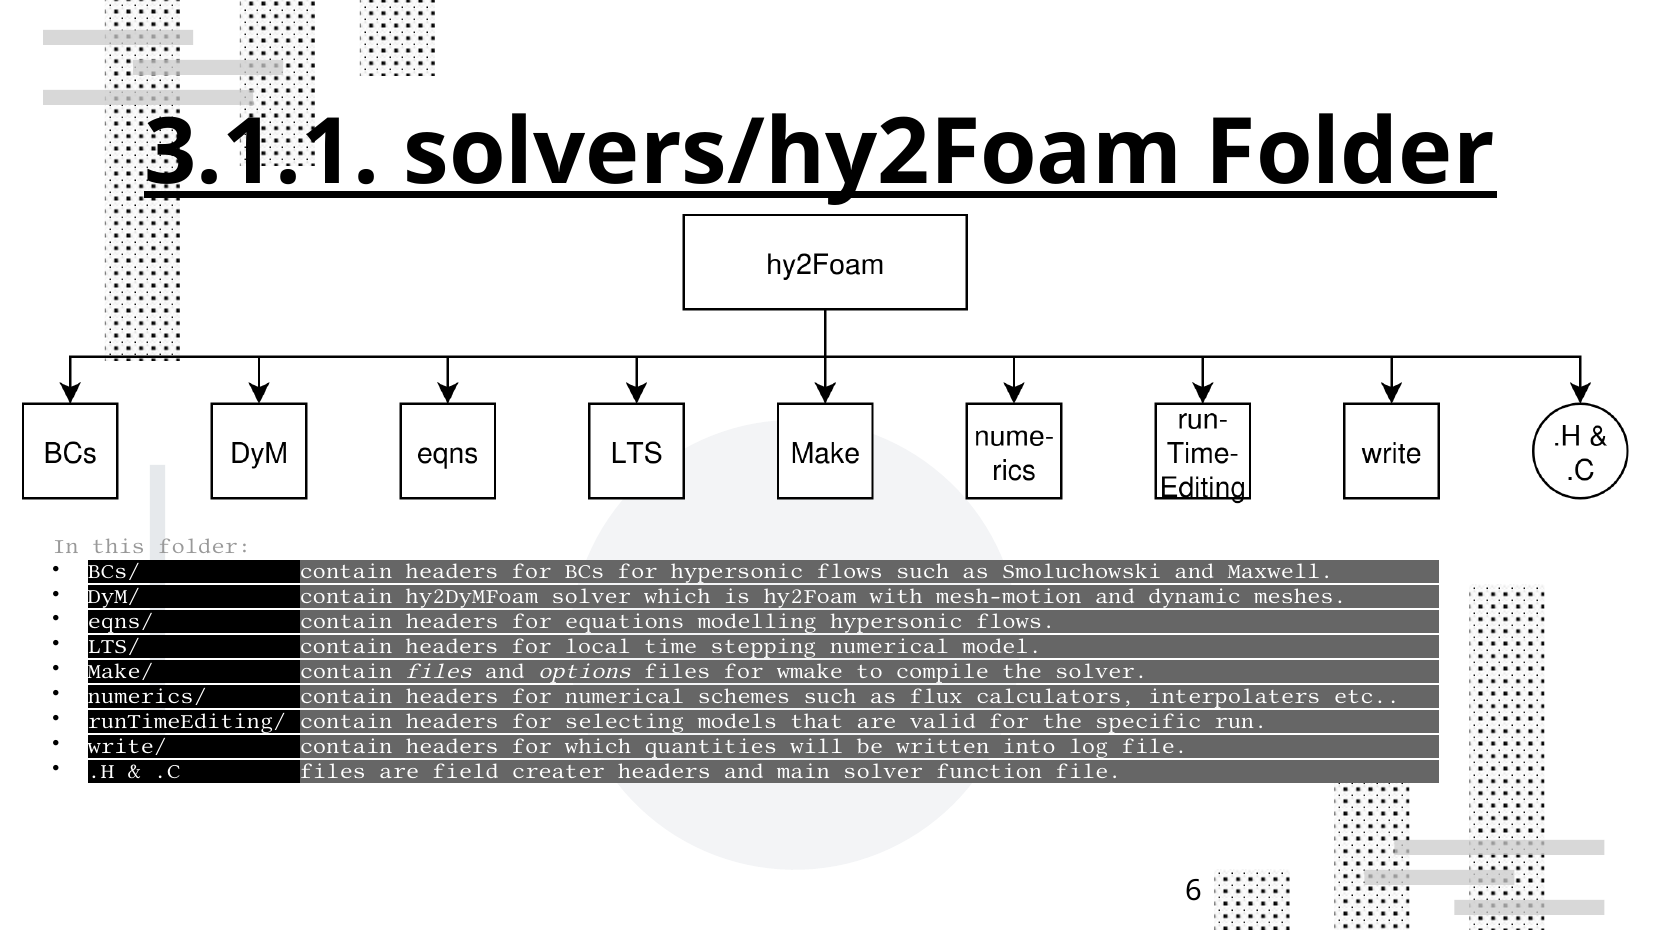

# 3.1.1. solvers/hy2Foam Folder
In this folder:
BCs/ contain headers for BCs for hypersonic flows such as Smoluchowski and Maxwell.
DyM/ contain hy2DyMFoam solver which is hy2Foam with mesh-motion and dynamic meshes.
eqns/ contain headers for equations modelling hypersonic flows.
LTS/ contain headers for local time stepping numerical model.
Make/ contain files and options files for wmake to compile the solver.
numerics/ contain headers for numerical schemes such as flux calculators, interpolaters etc..
runTimeEditing/ contain headers for selecting models that are valid for the specific run.
write/ contain headers for which quantities will be written into log file.
.H & .C files are field creater headers and main solver function file.
6